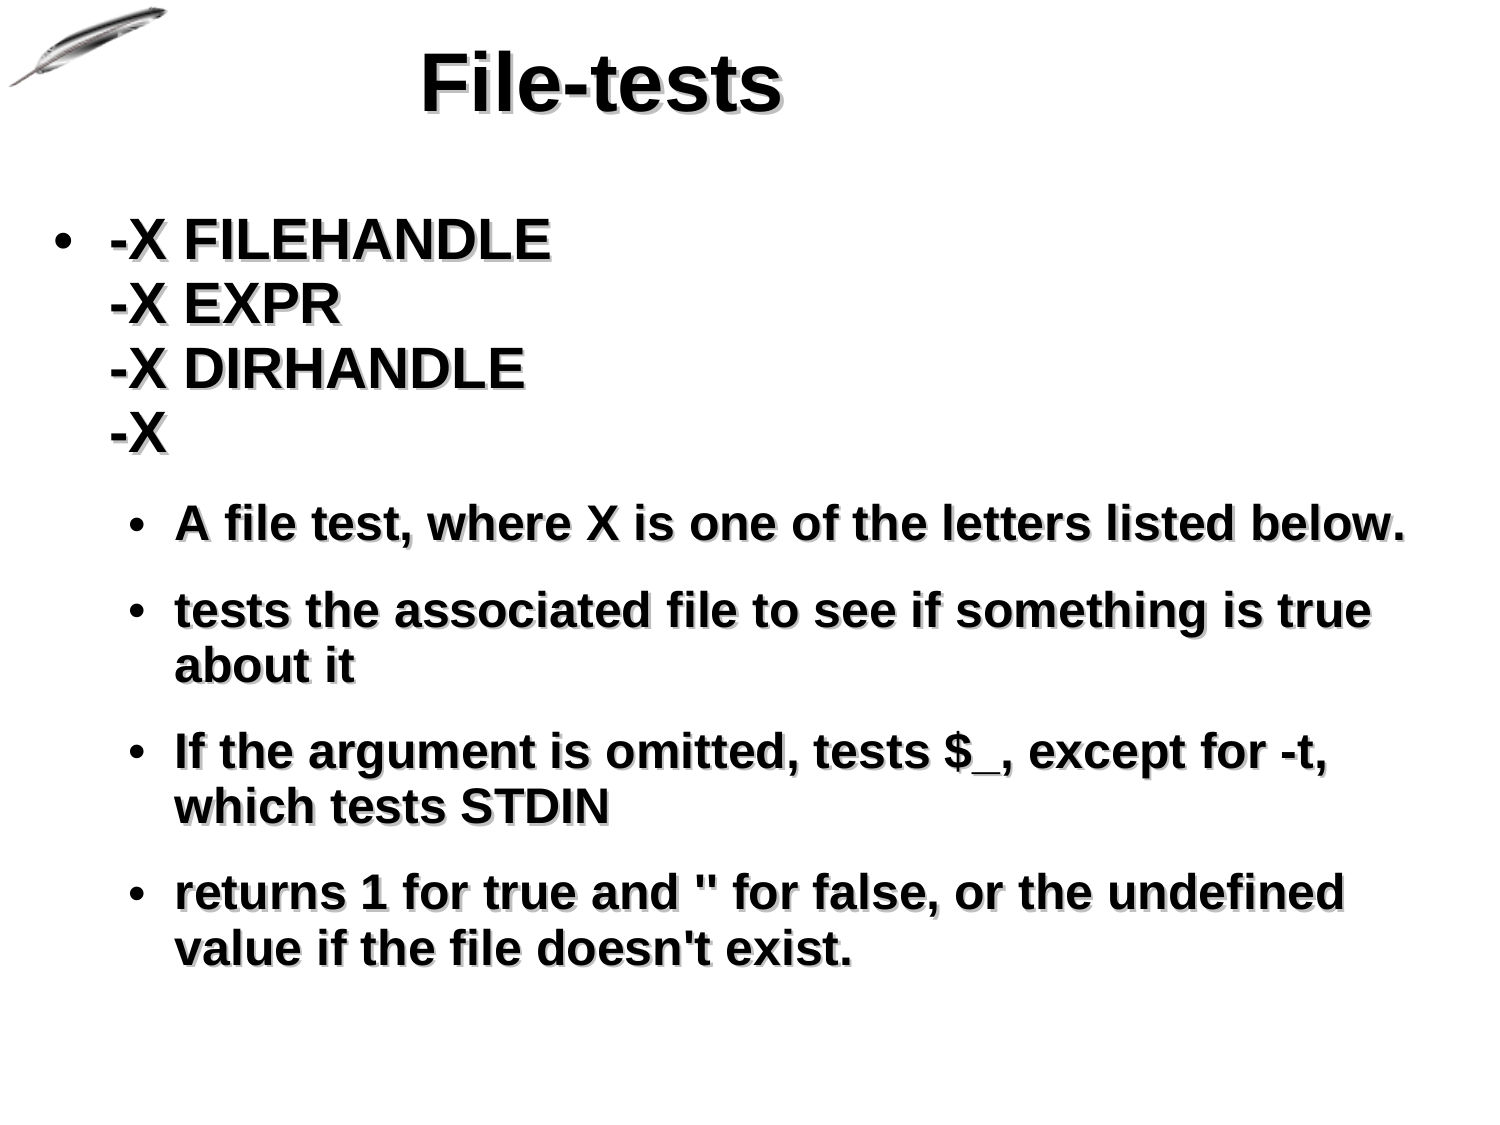

# File-tests
-X FILEHANDLE
-X EXPR
-X DIRHANDLE
-X
A file test, where X is one of the letters listed below.
tests the associated file to see if something is true about it
If the argument is omitted, tests $_, except for -t, which tests STDIN
returns 1 for true and '' for false, or the undefined value if the file doesn't exist.